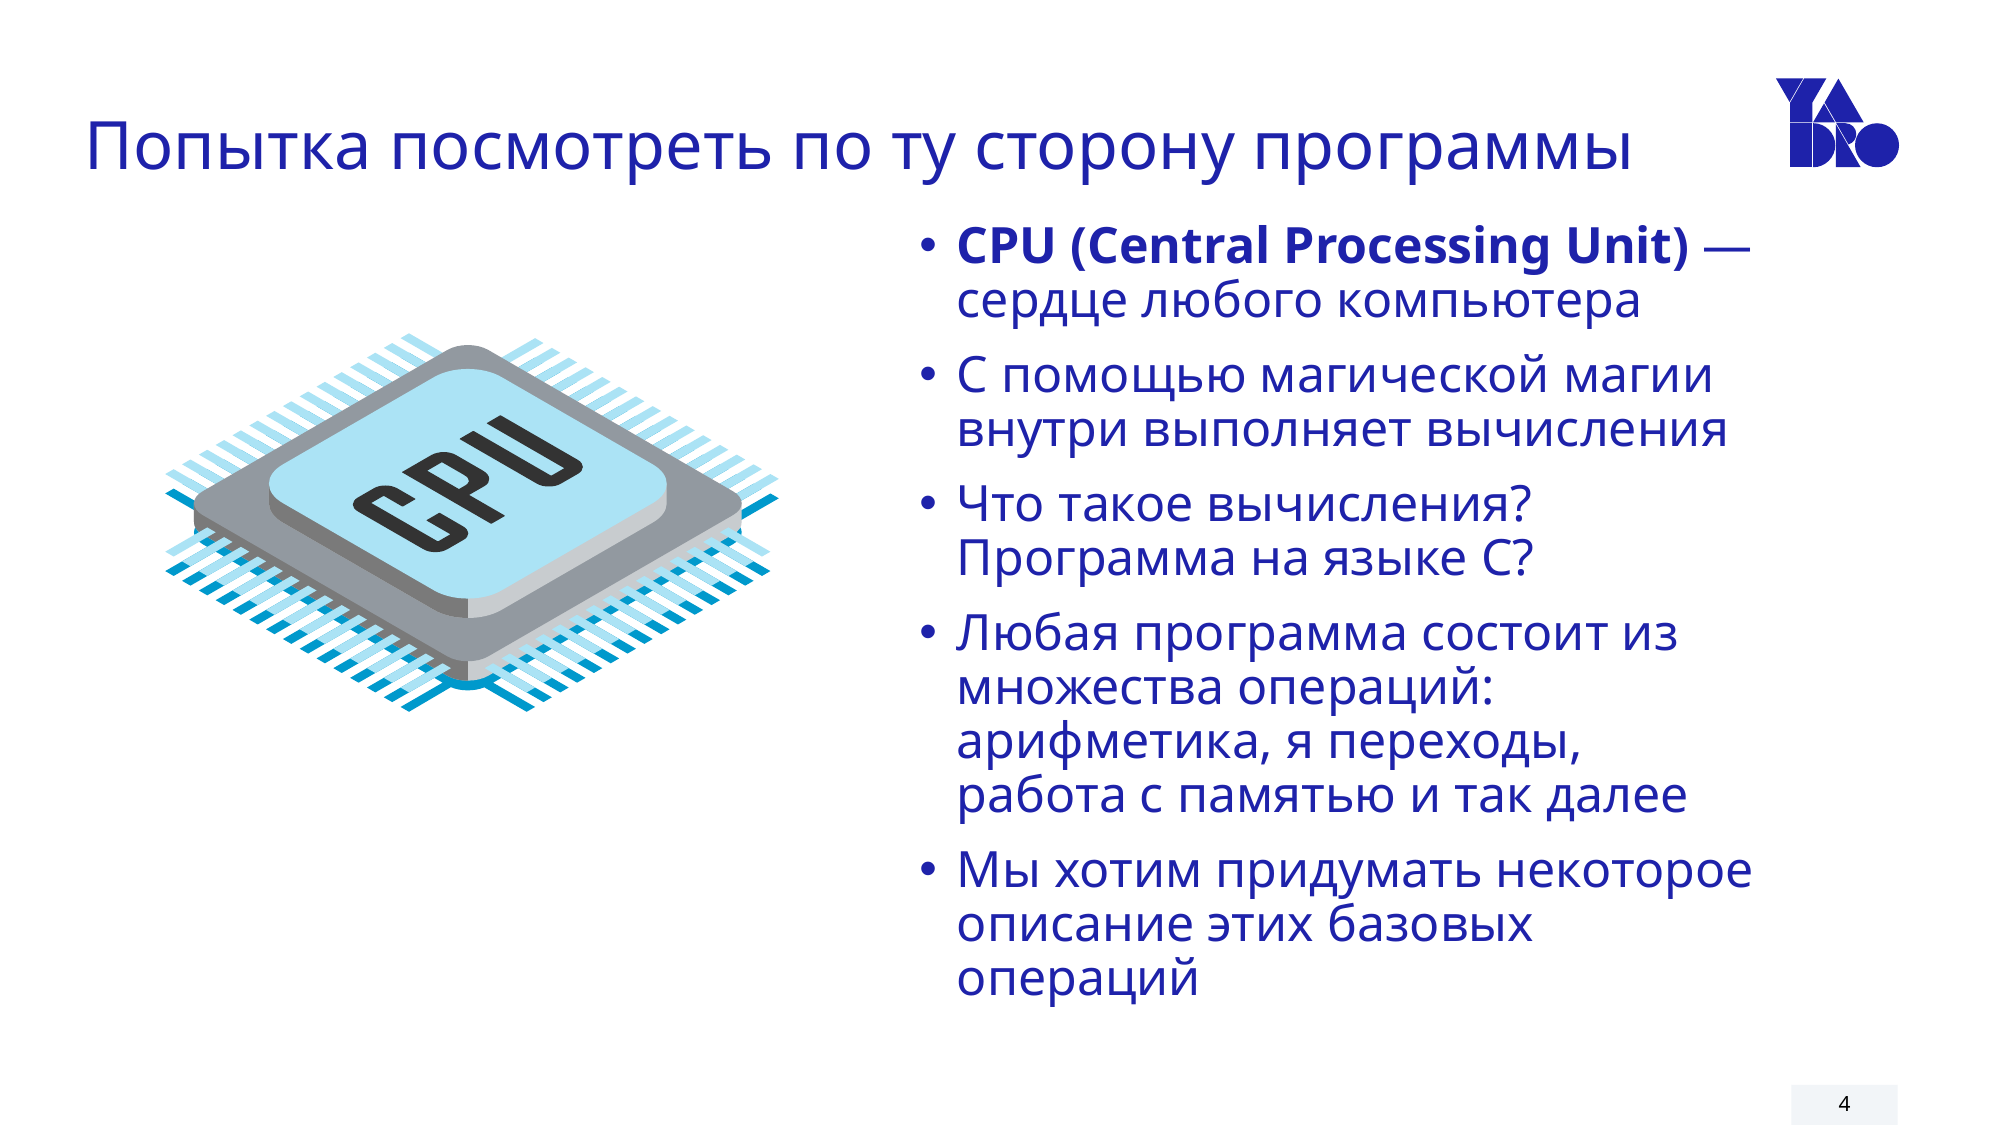

# Попытка посмотреть по ту сторону программы
CPU (Сentral Processing Unit) — сердце любого компьютера
С помощью магической магии внутри выполняет вычисления
Что такое вычисления? Программа на языке С?
Любая программа состоит из множества операций: арифметика, я переходы, работа с памятью и так далее
Мы хотим придумать некоторое описание этих базовых операций